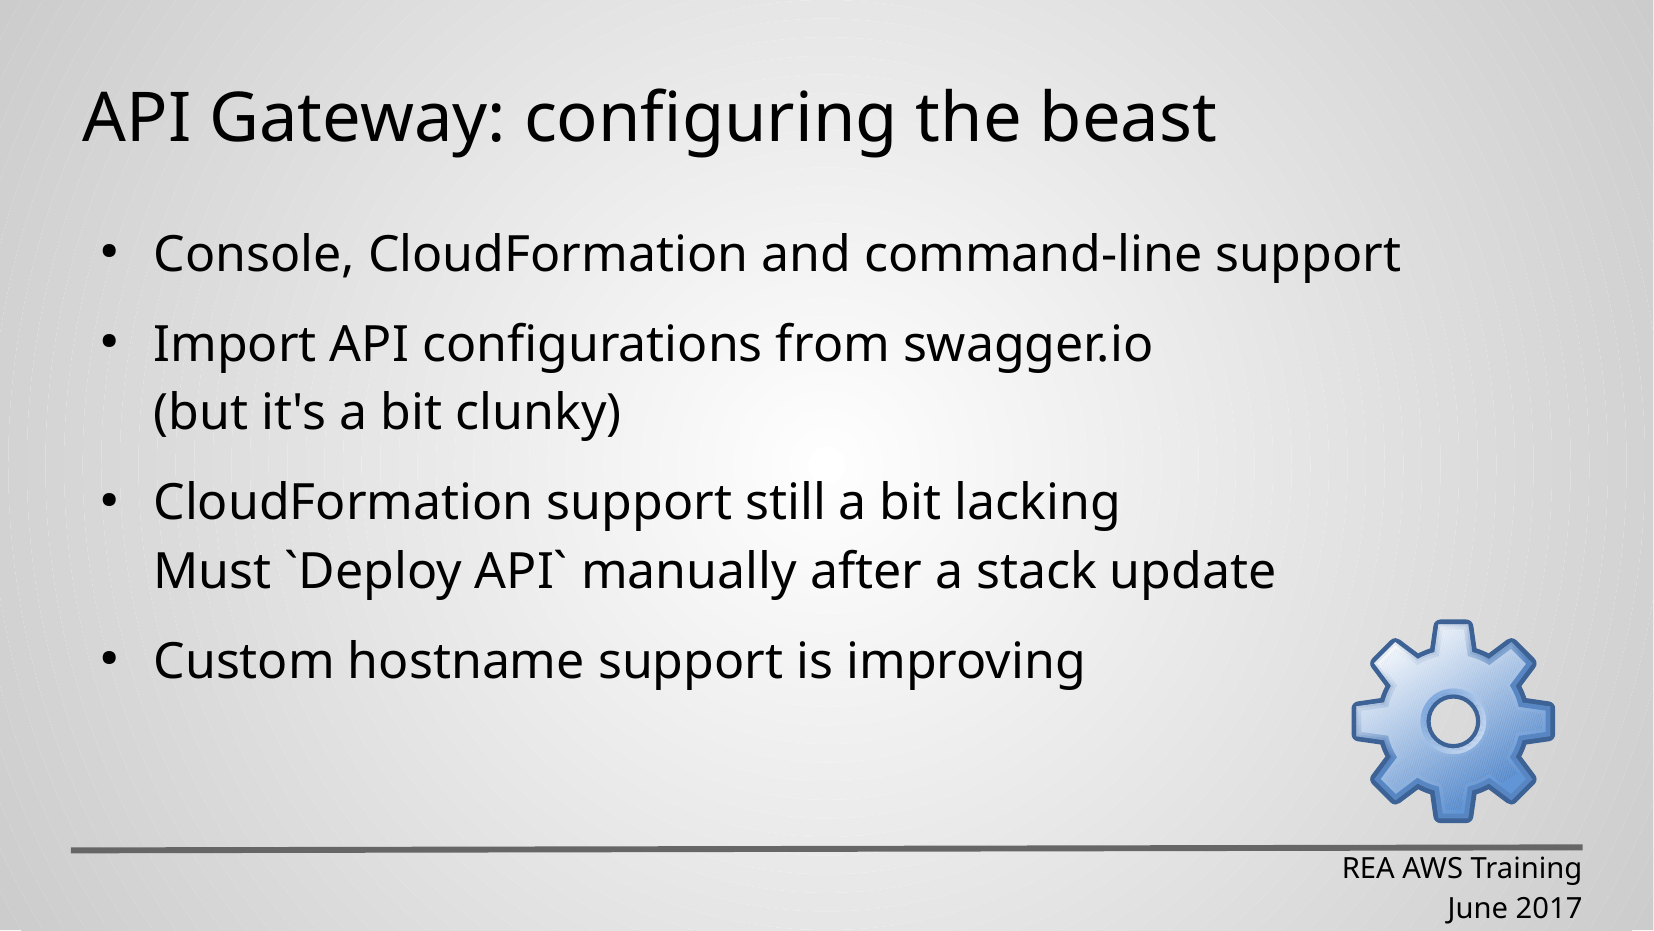

# API Gateway: configuring the beast
Console, CloudFormation and command-line support
Import API configurations from swagger.io
(but it's a bit clunky)
CloudFormation support still a bit lacking
Must `Deploy API` manually after a stack update
Custom hostname support is improving